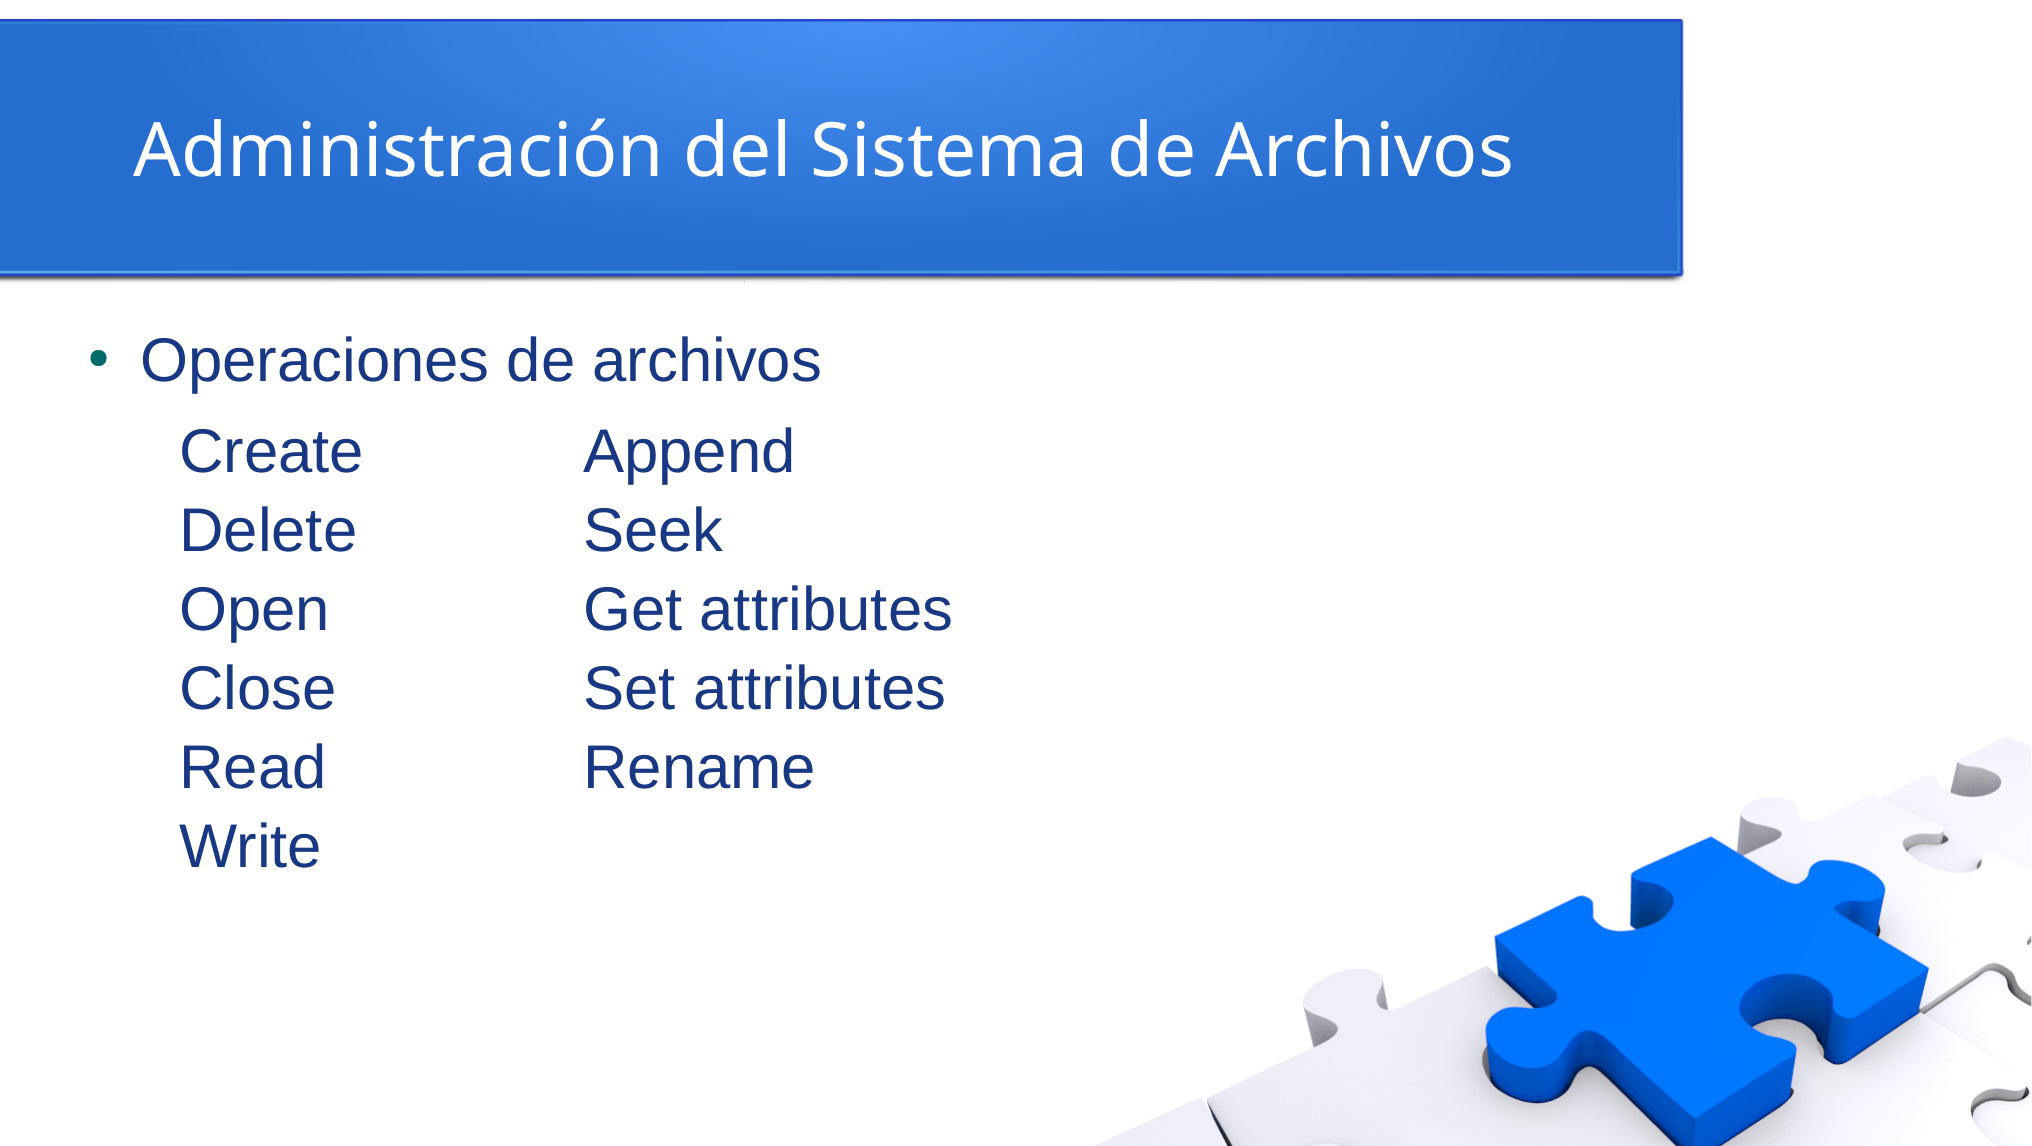

# Administración del Sistema de Archivos
Operaciones de archivos
Create
Delete
Open
Close
Read
Write
Append
Seek
Get attributes
Set attributes
Rename